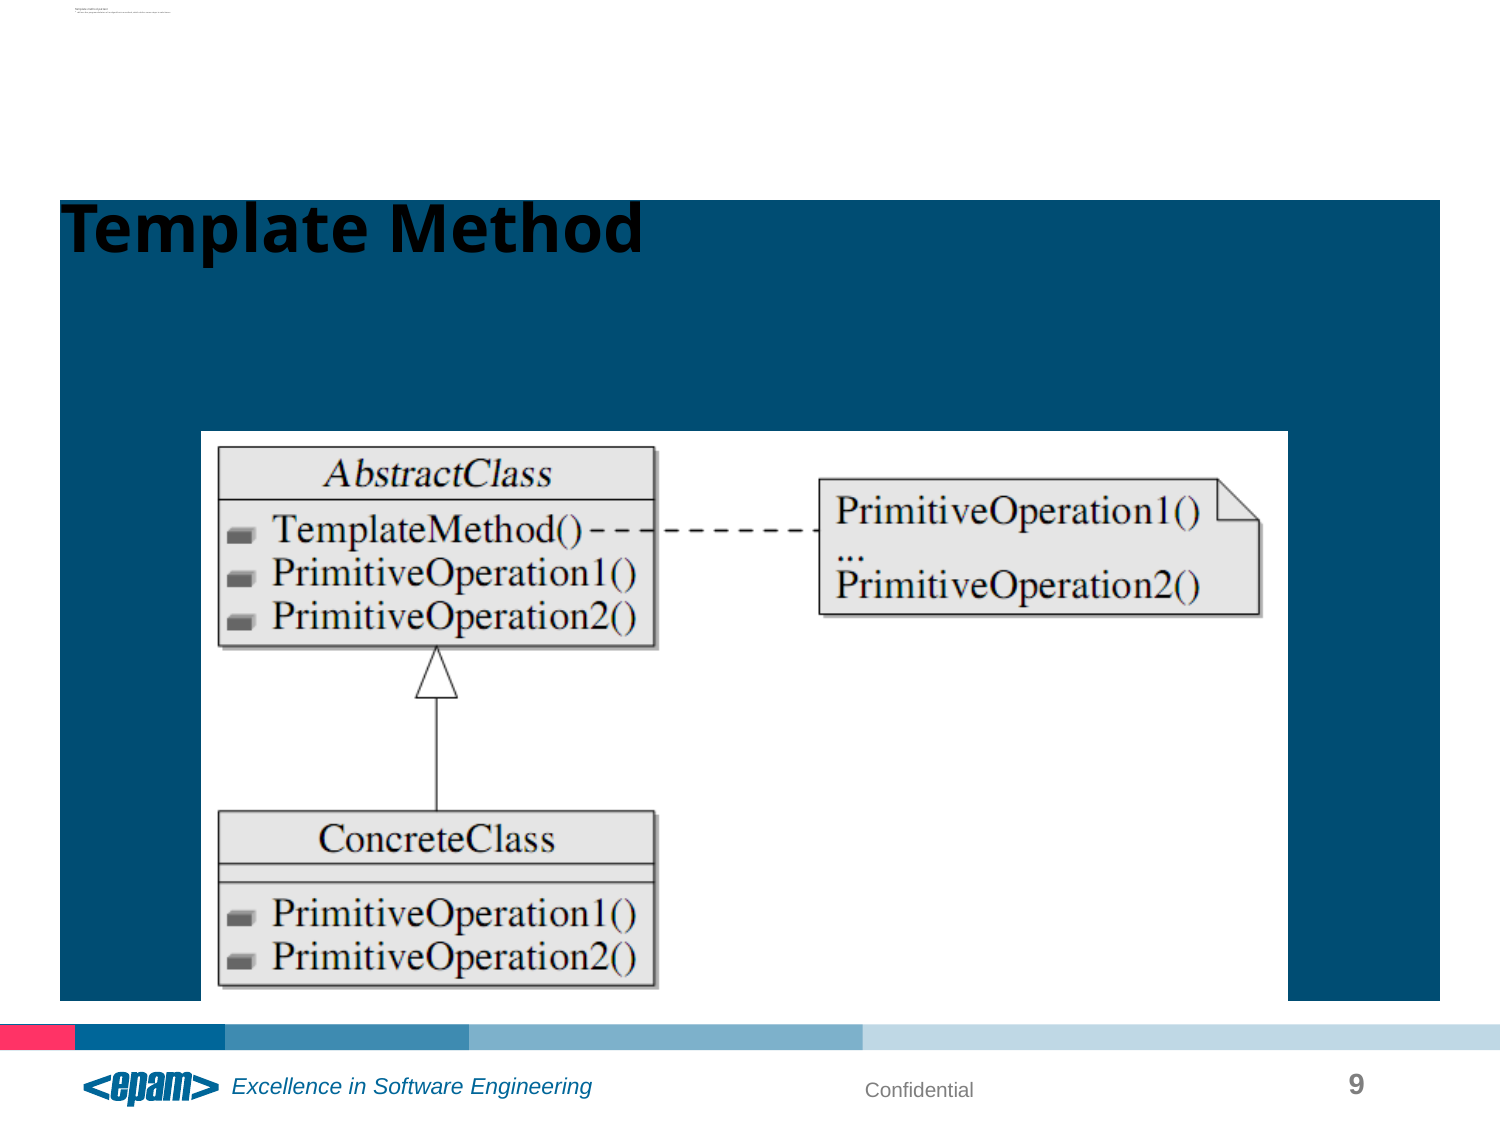

# Template method pattern
defines the program skeleton of an algorithm in a method, which defers some steps to subclasses
Template Method
9
Confidential